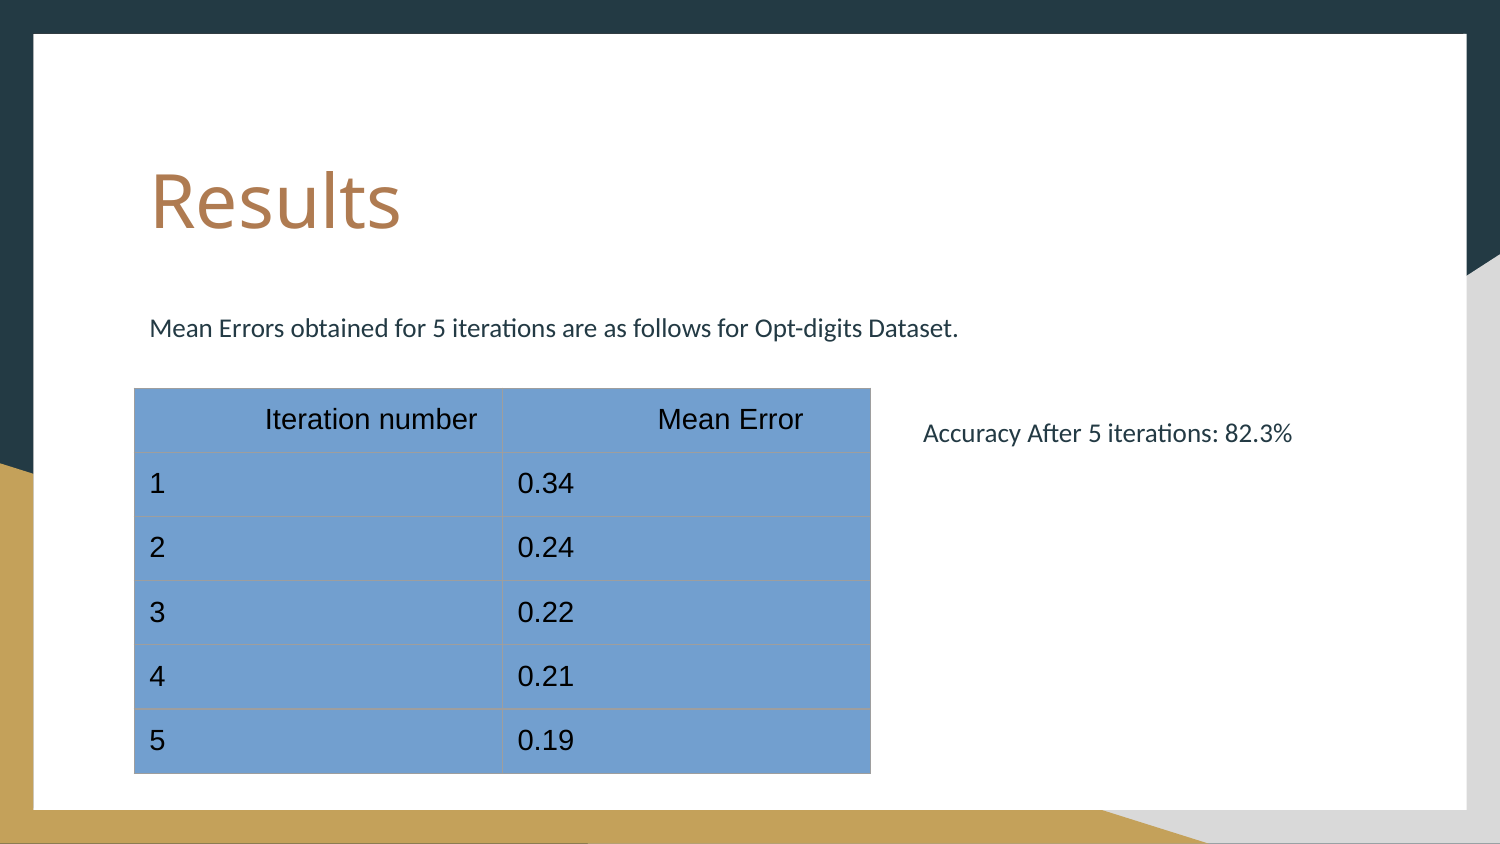

# Results
Mean Errors obtained for 5 iterations are as follows for Opt-digits Dataset.
| Iteration number | Mean Error |
| --- | --- |
| 1 | 0.34 |
| 2 | 0.24 |
| 3 | 0.22 |
| 4 | 0.21 |
| 5 | 0.19 |
Accuracy After 5 iterations: 82.3%